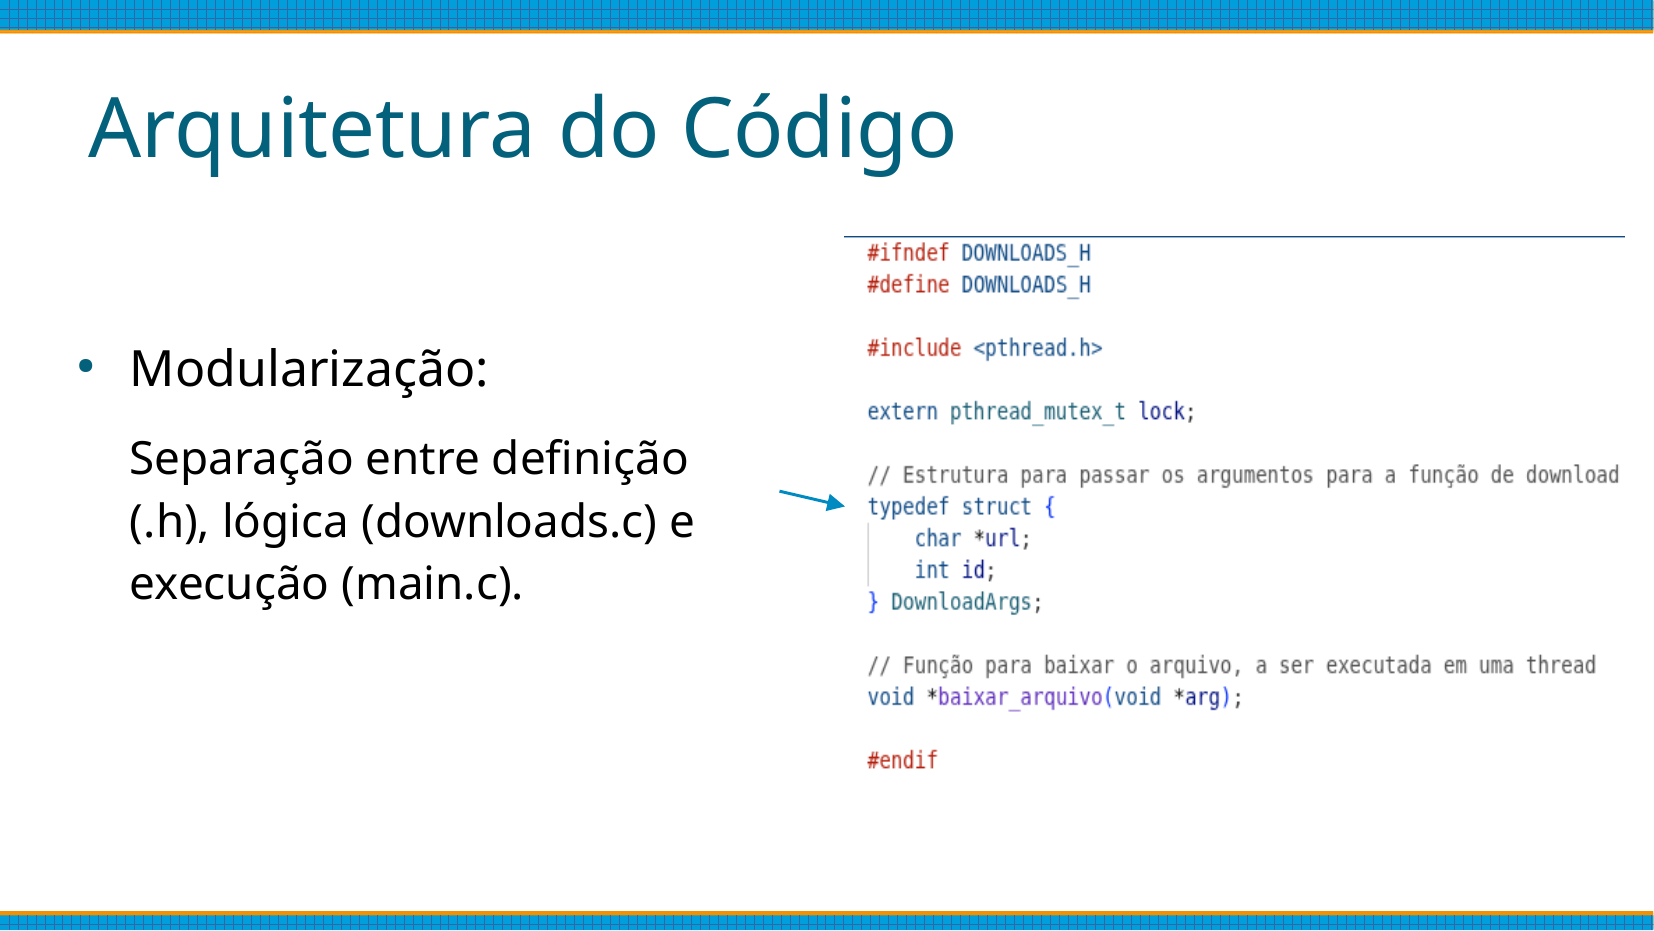

# Arquitetura do Código
Modularização:
Separação entre definição (.h), lógica (downloads.c) e execução (main.c).